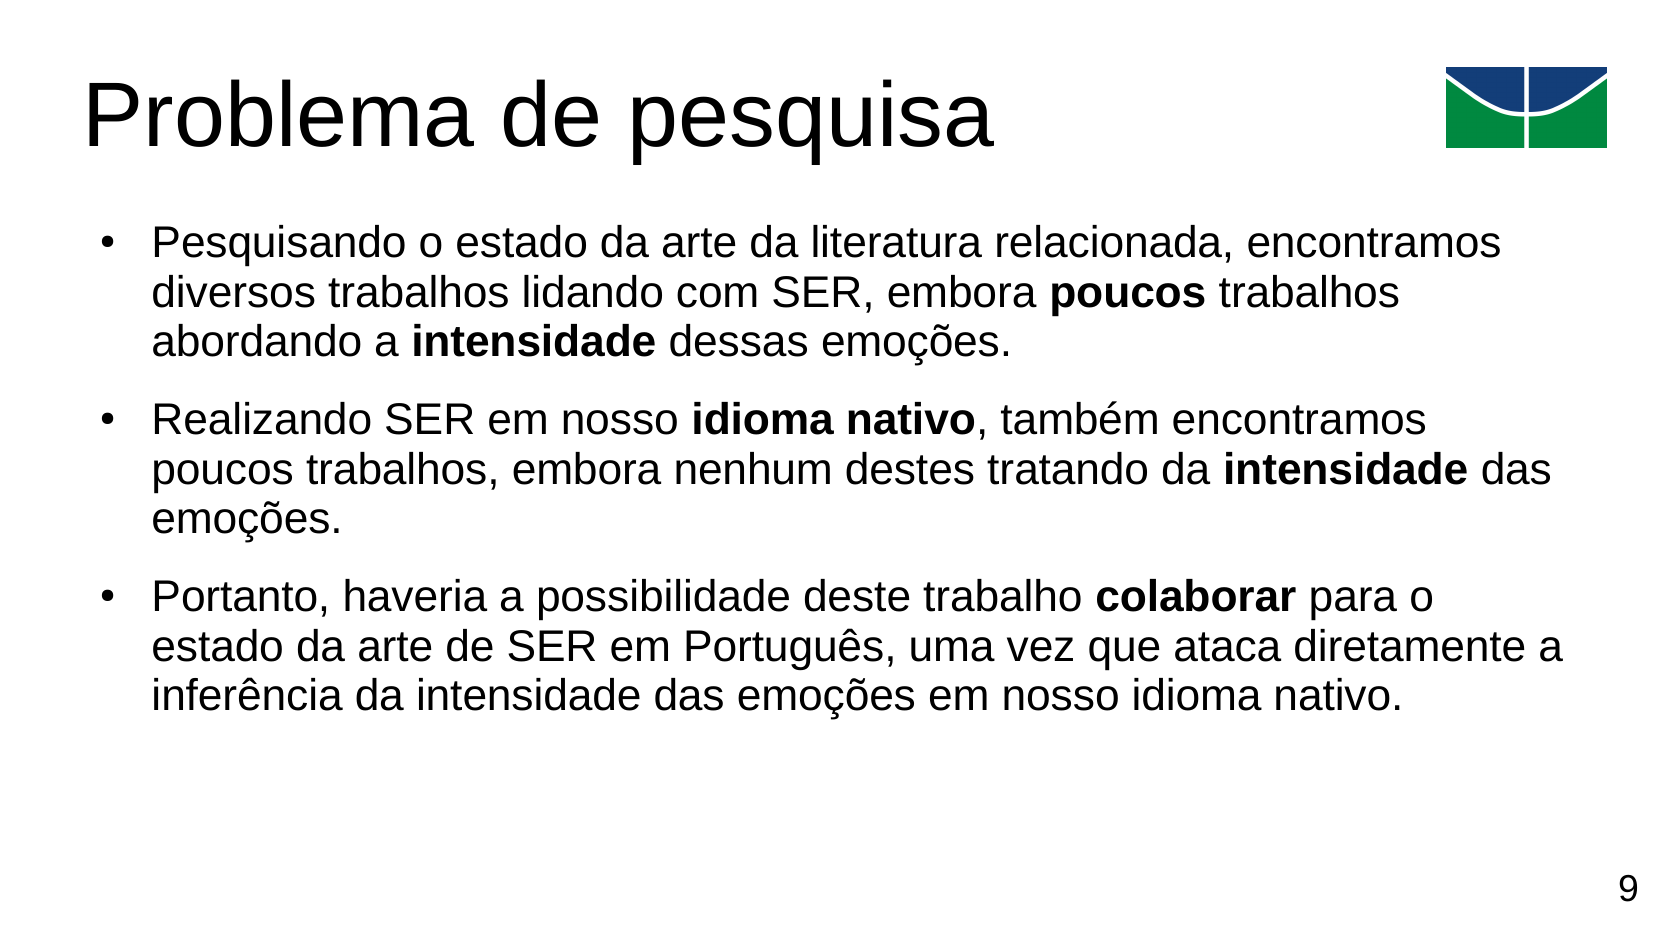

Problema de pesquisa
# Pesquisando o estado da arte da literatura relacionada, encontramos diversos trabalhos lidando com SER, embora poucos trabalhos abordando a intensidade dessas emoções.
Realizando SER em nosso idioma nativo, também encontramos poucos trabalhos, embora nenhum destes tratando da intensidade das emoções.
Portanto, haveria a possibilidade deste trabalho colaborar para o estado da arte de SER em Português, uma vez que ataca diretamente a inferência da intensidade das emoções em nosso idioma nativo.